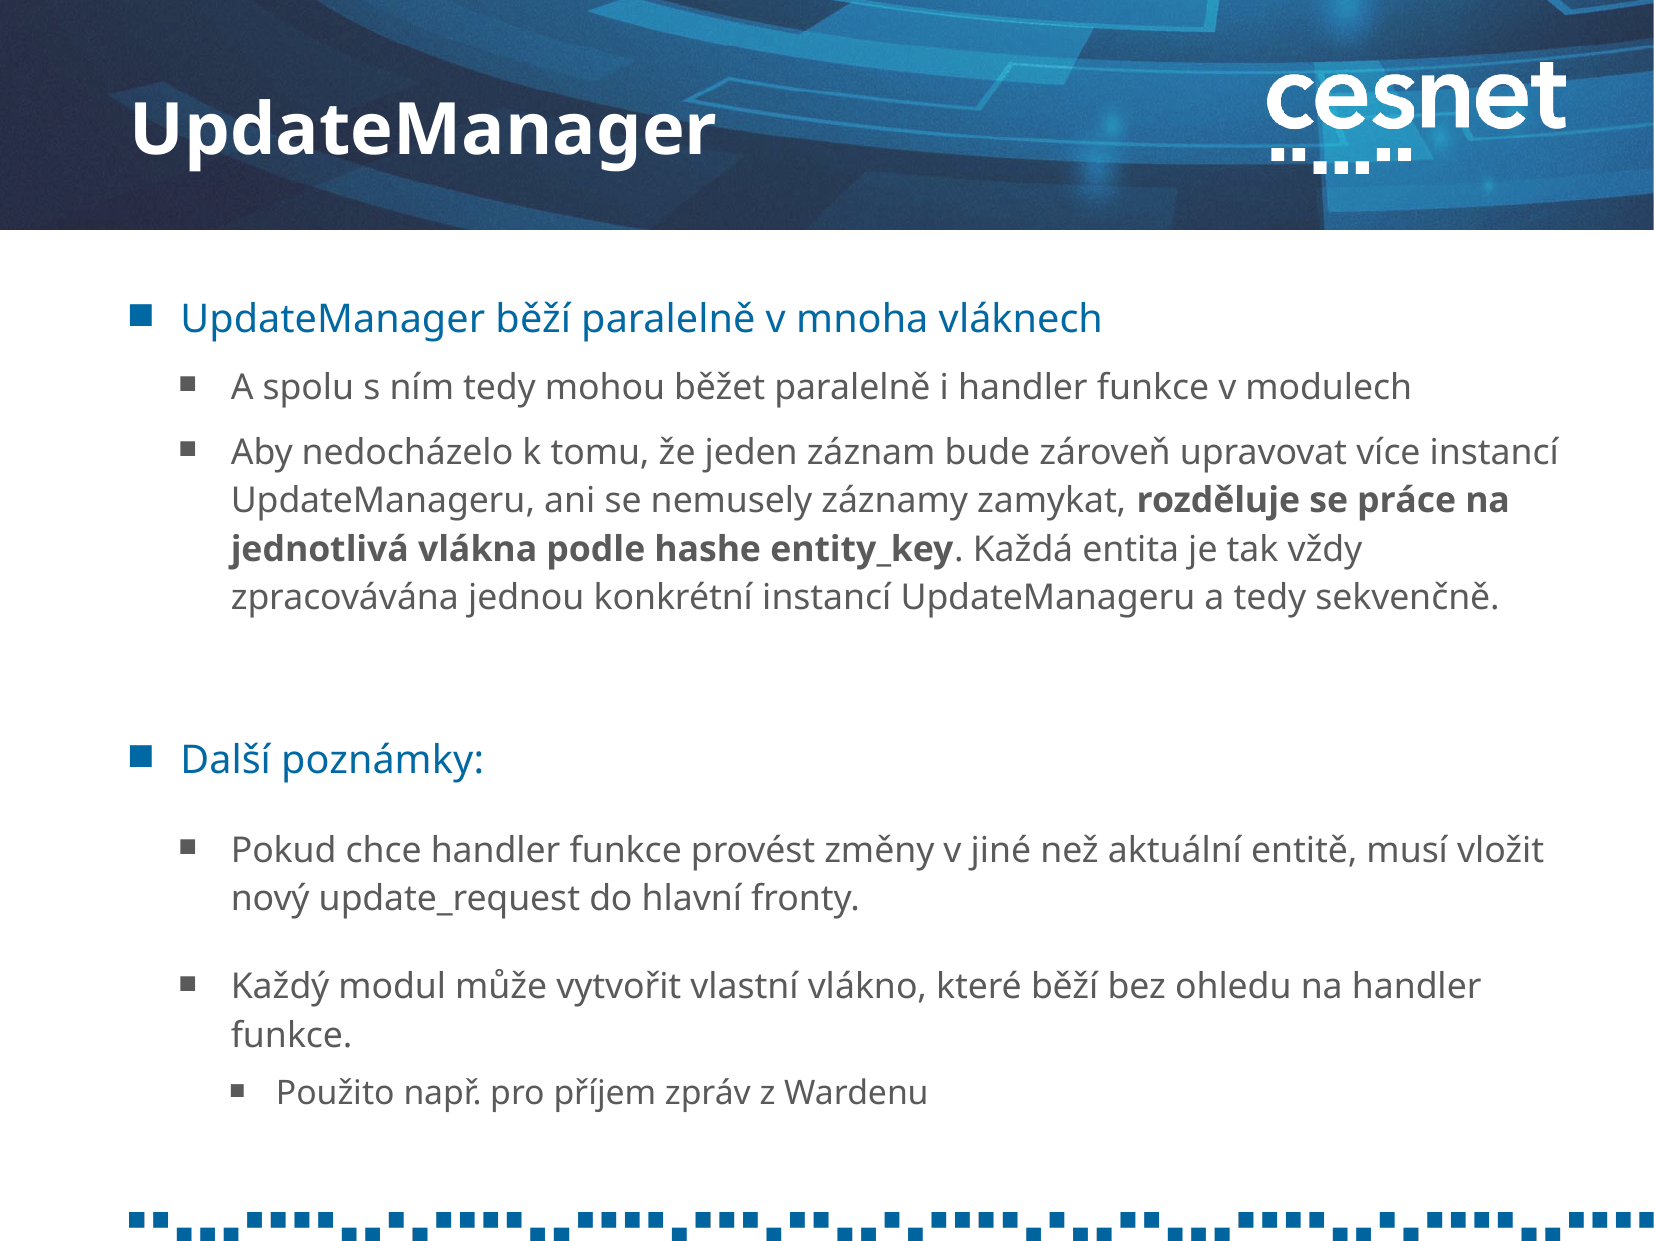

# UpdateManager
UpdateManager běží paralelně v mnoha vláknech
A spolu s ním tedy mohou běžet paralelně i handler funkce v modulech
Aby nedocházelo k tomu, že jeden záznam bude zároveň upravovat více instancí UpdateManageru, ani se nemusely záznamy zamykat, rozděluje se práce na jednotlivá vlákna podle hashe entity_key. Každá entita je tak vždy zpracovávána jednou konkrétní instancí UpdateManageru a tedy sekvenčně.
Další poznámky:
Pokud chce handler funkce provést změny v jiné než aktuální entitě, musí vložit nový update_request do hlavní fronty.
Každý modul může vytvořit vlastní vlákno, které běží bez ohledu na handler funkce.
Použito např. pro příjem zpráv z Wardenu